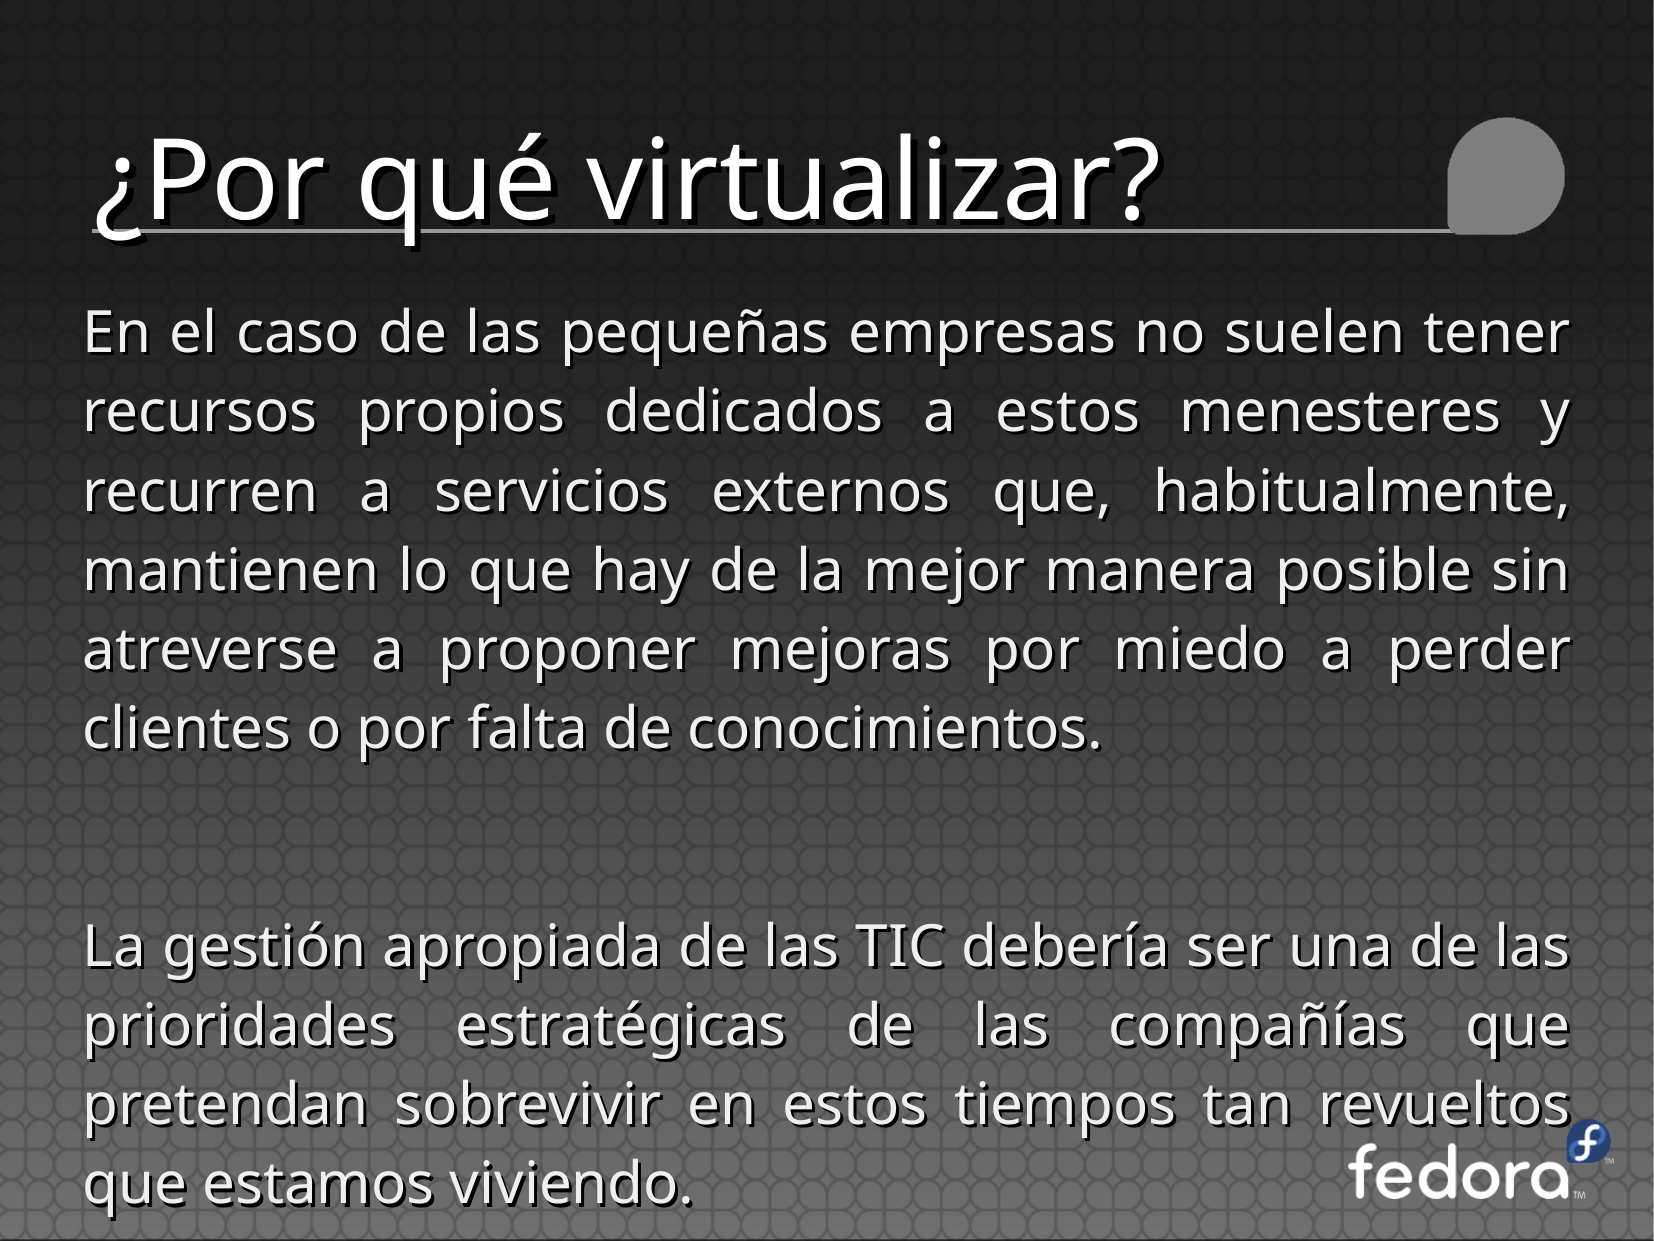

¿Por qué virtualizar?
# En el caso de las pequeñas empresas no suelen tener recursos propios dedicados a estos menesteres y recurren a servicios externos que, habitualmente, mantienen lo que hay de la mejor manera posible sin atreverse a proponer mejoras por miedo a perder clientes o por falta de conocimientos.
La gestión apropiada de las TIC debería ser una de las prioridades estratégicas de las compañías que pretendan sobrevivir en estos tiempos tan revueltos que estamos viviendo.